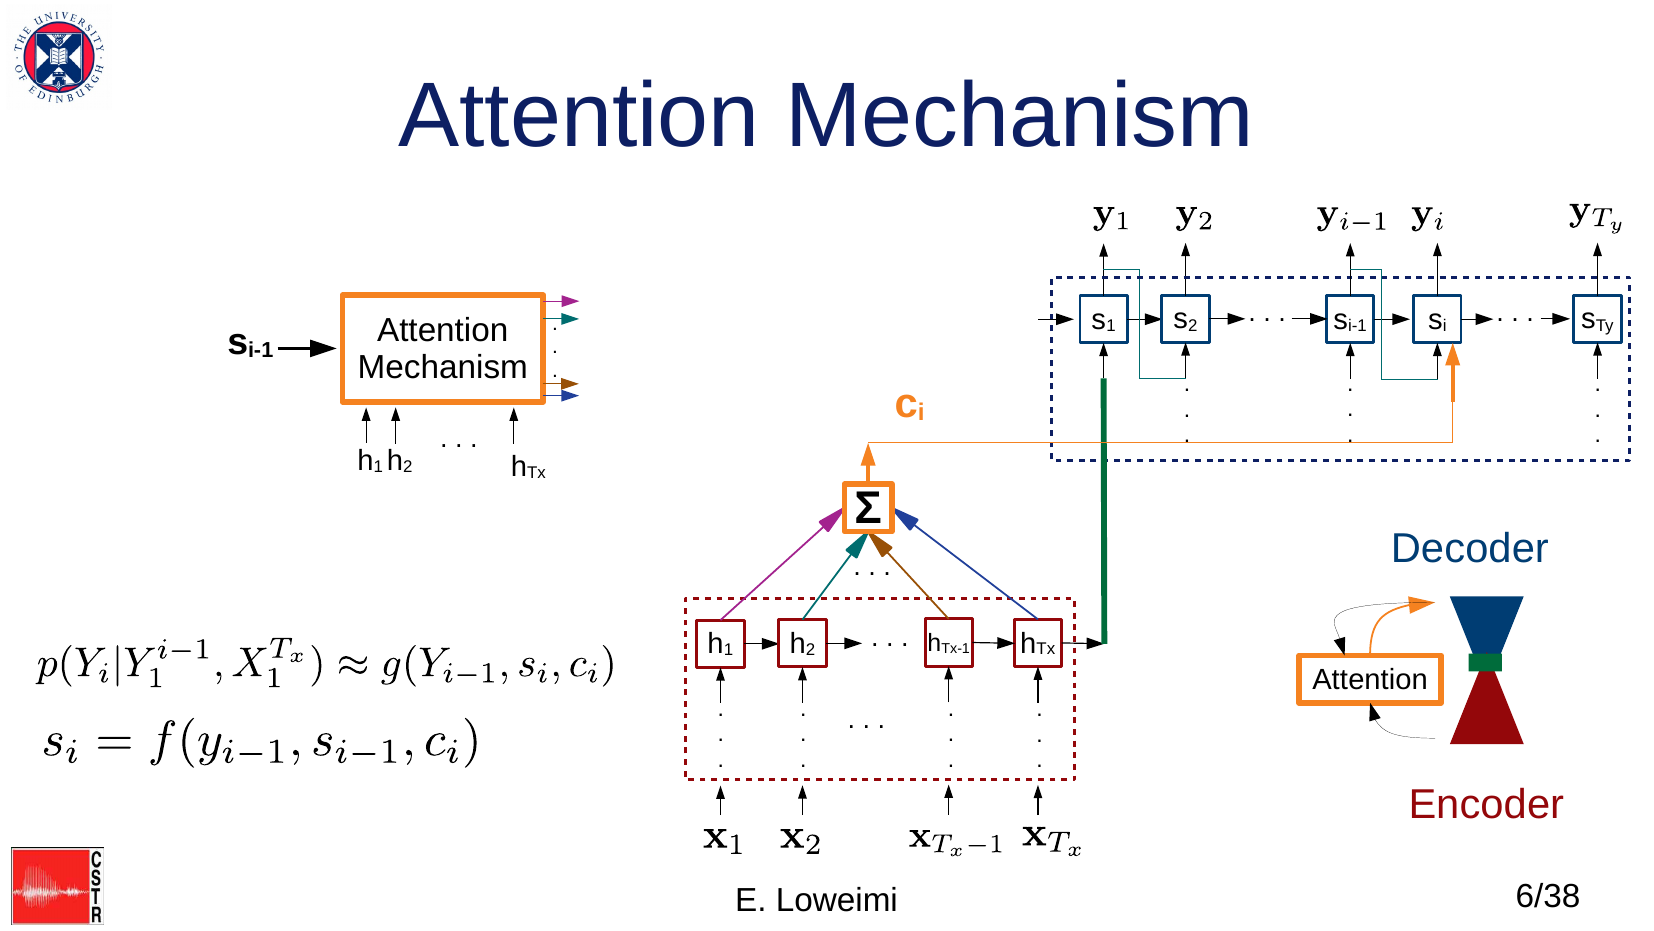

# Attention Mechanism
. . .
. . .
sTy
s2
Attention
Mechanism
si
si-1
s1
.
.
.
si-1
.
.
.
.
.
.
.
.
.
ci
. . .
h1
h2
hTx
Σ
Decoder
. . .
. . .
hTx-1
hTx
h2
h1
Attention
.
.
.
.
.
.
.
.
.
.
.
.
. . .
Encoder
 6/38
E. Loweimi